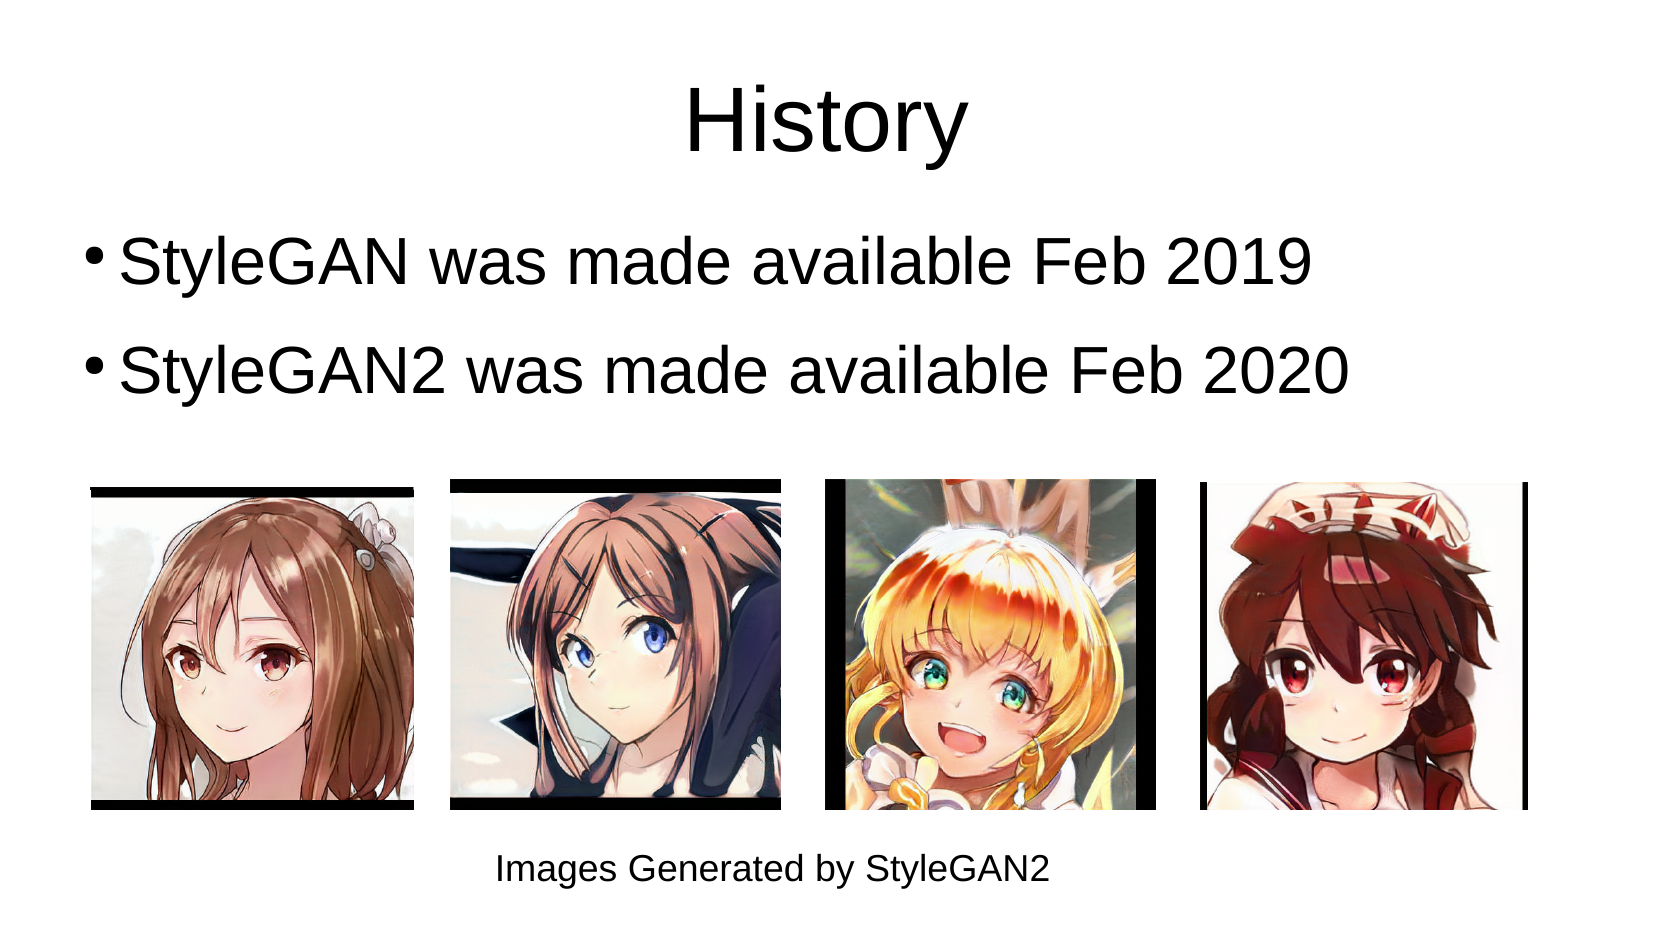

# History
StyleGAN was made available Feb 2019
StyleGAN2 was made available Feb 2020
Images Generated by StyleGAN2